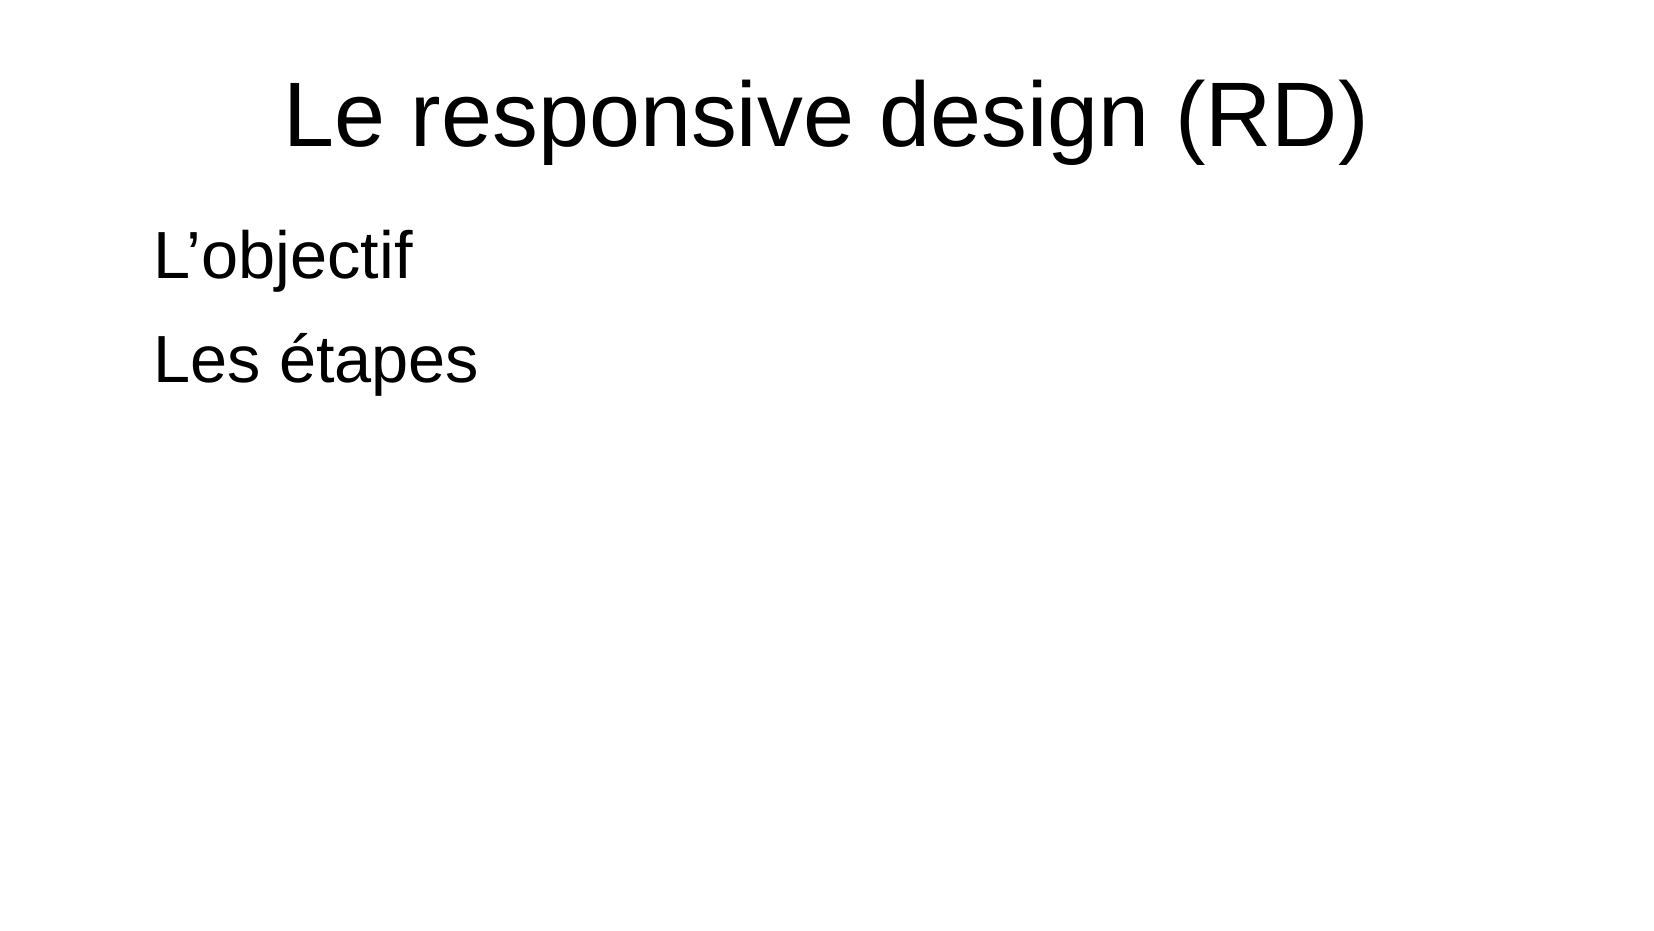

# Le responsive design (RD)
L’objectif
Les étapes